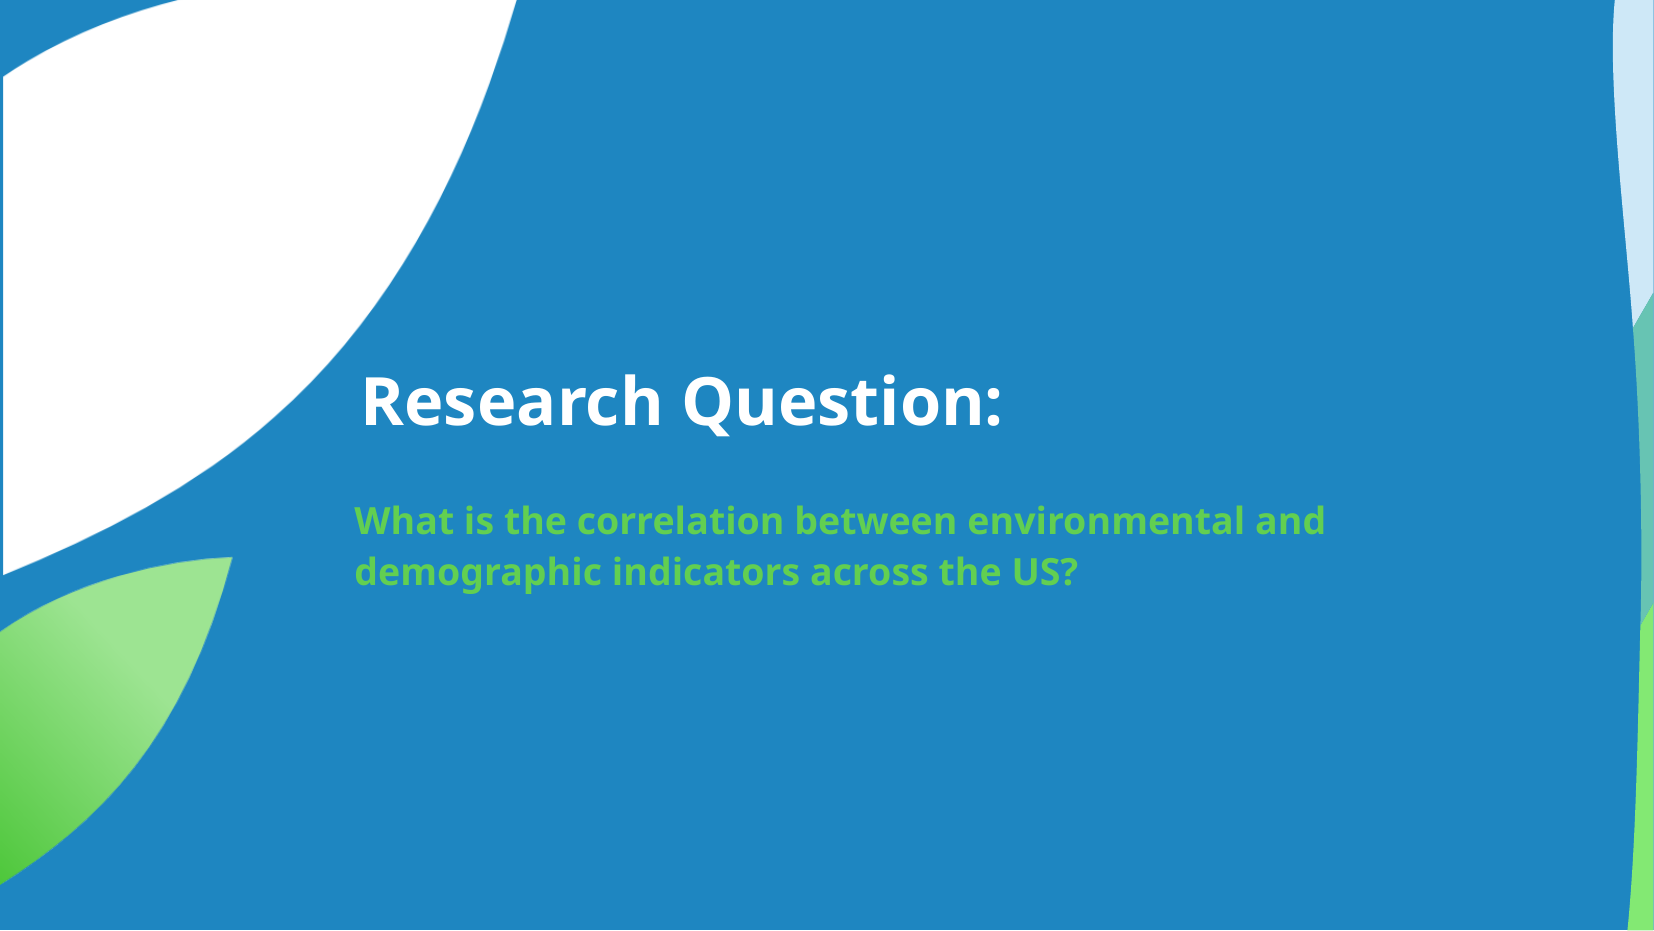

Research Question:
What is the correlation between environmental and demographic indicators across the US?